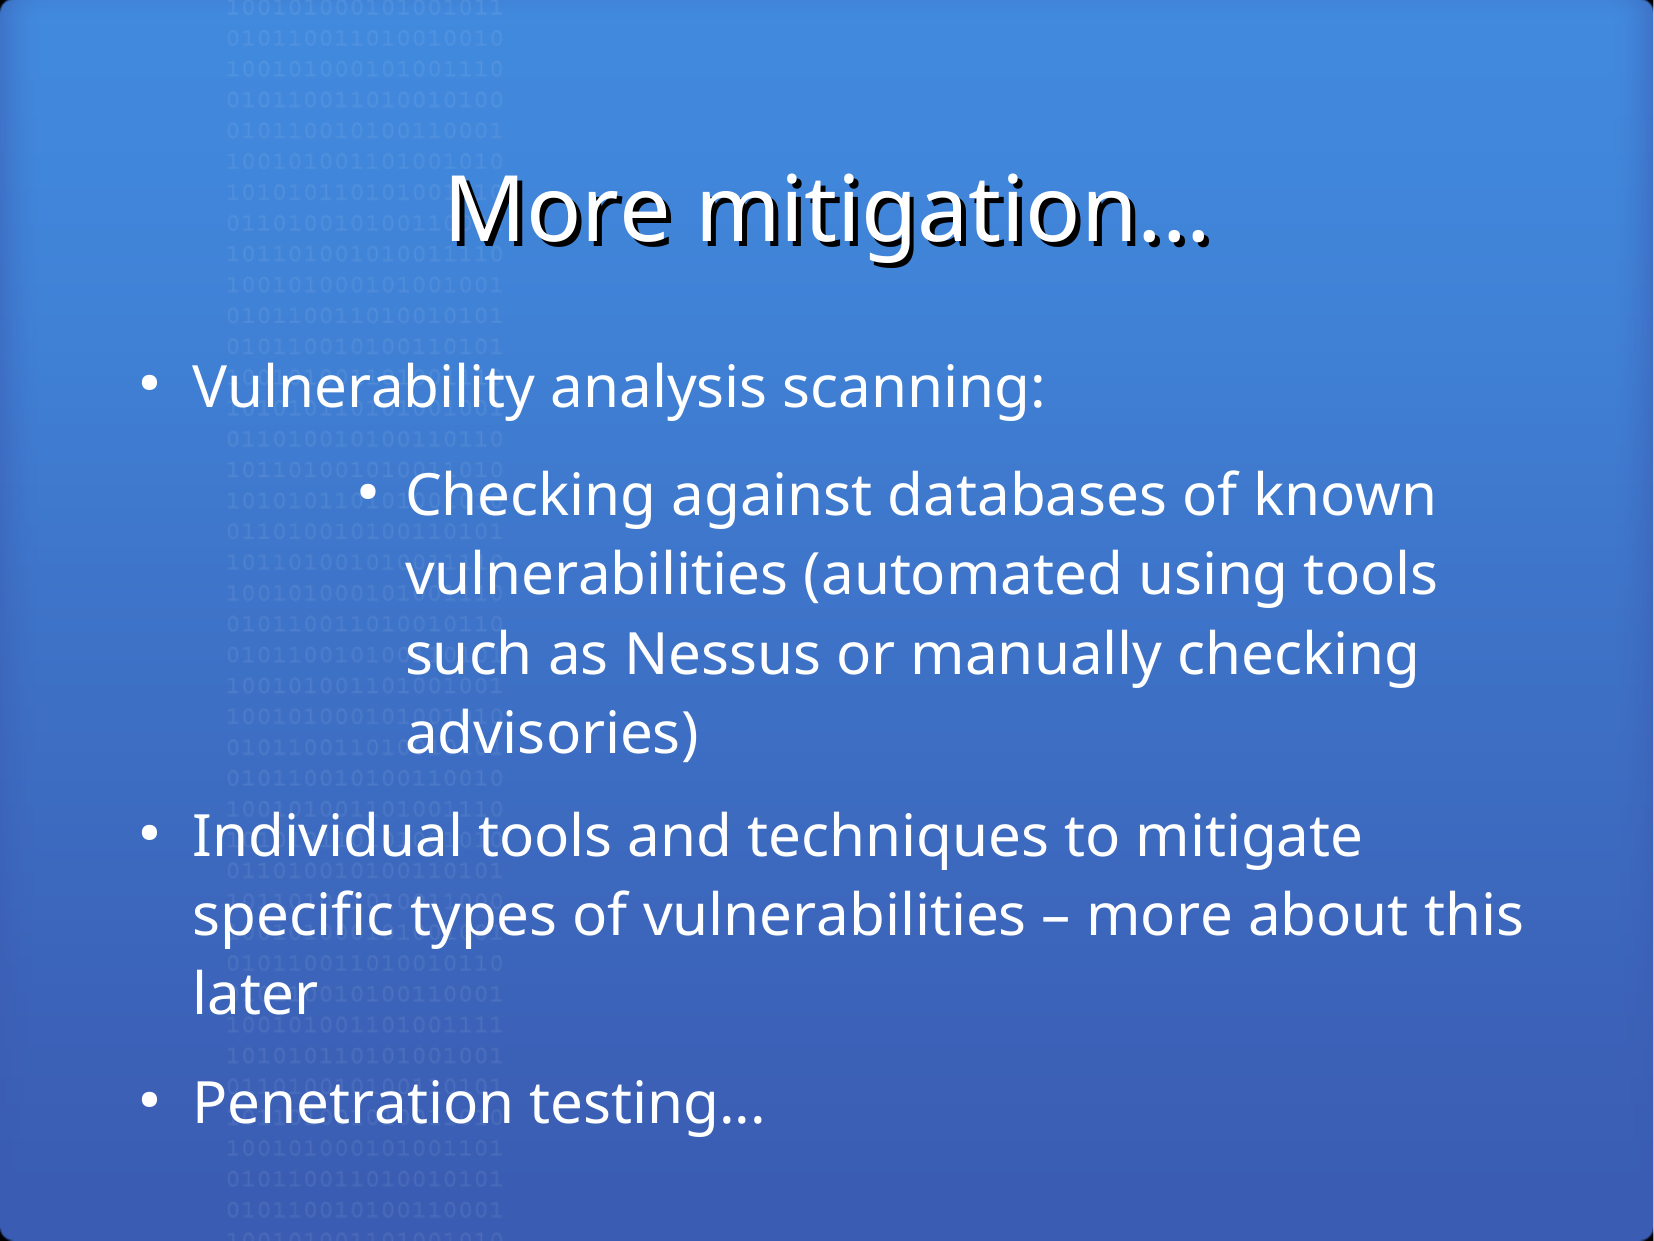

# More mitigation...
Vulnerability analysis scanning:
Checking against databases of known vulnerabilities (automated using tools such as Nessus or manually checking advisories)
Individual tools and techniques to mitigate specific types of vulnerabilities – more about this later
Penetration testing...